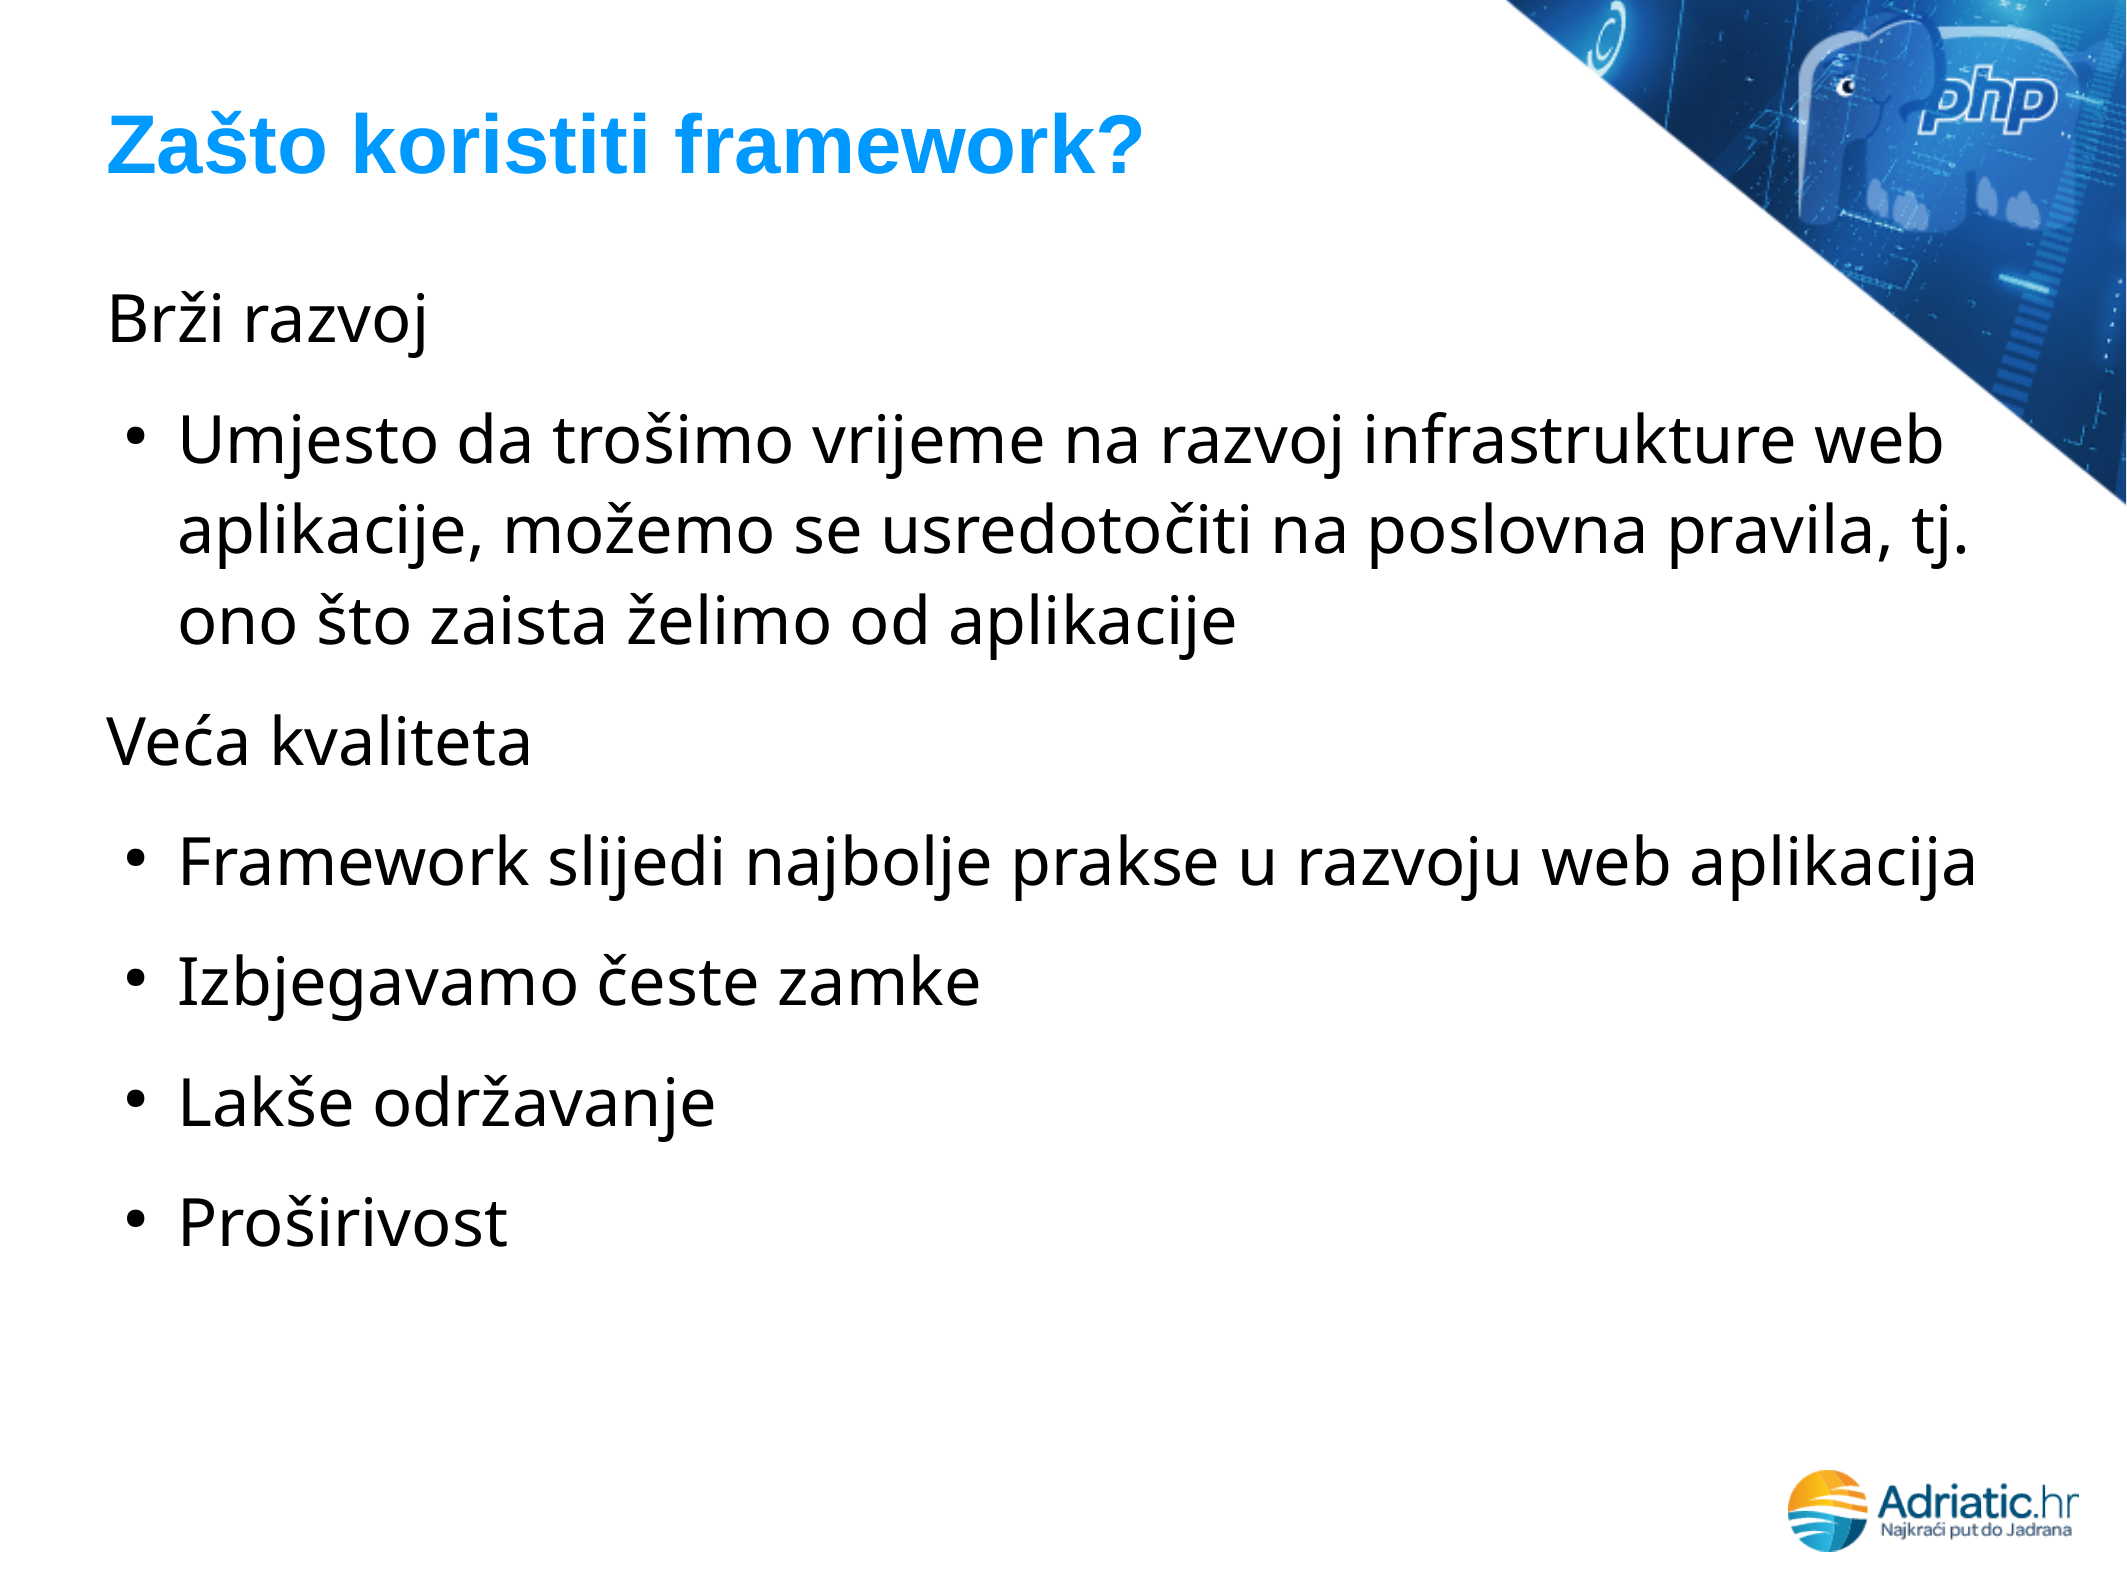

# Zašto koristiti framework?
Brži razvoj
Umjesto da trošimo vrijeme na razvoj infrastrukture web aplikacije, možemo se usredotočiti na poslovna pravila, tj. ono što zaista želimo od aplikacije
Veća kvaliteta
Framework slijedi najbolje prakse u razvoju web aplikacija
Izbjegavamo česte zamke
Lakše održavanje
Proširivost